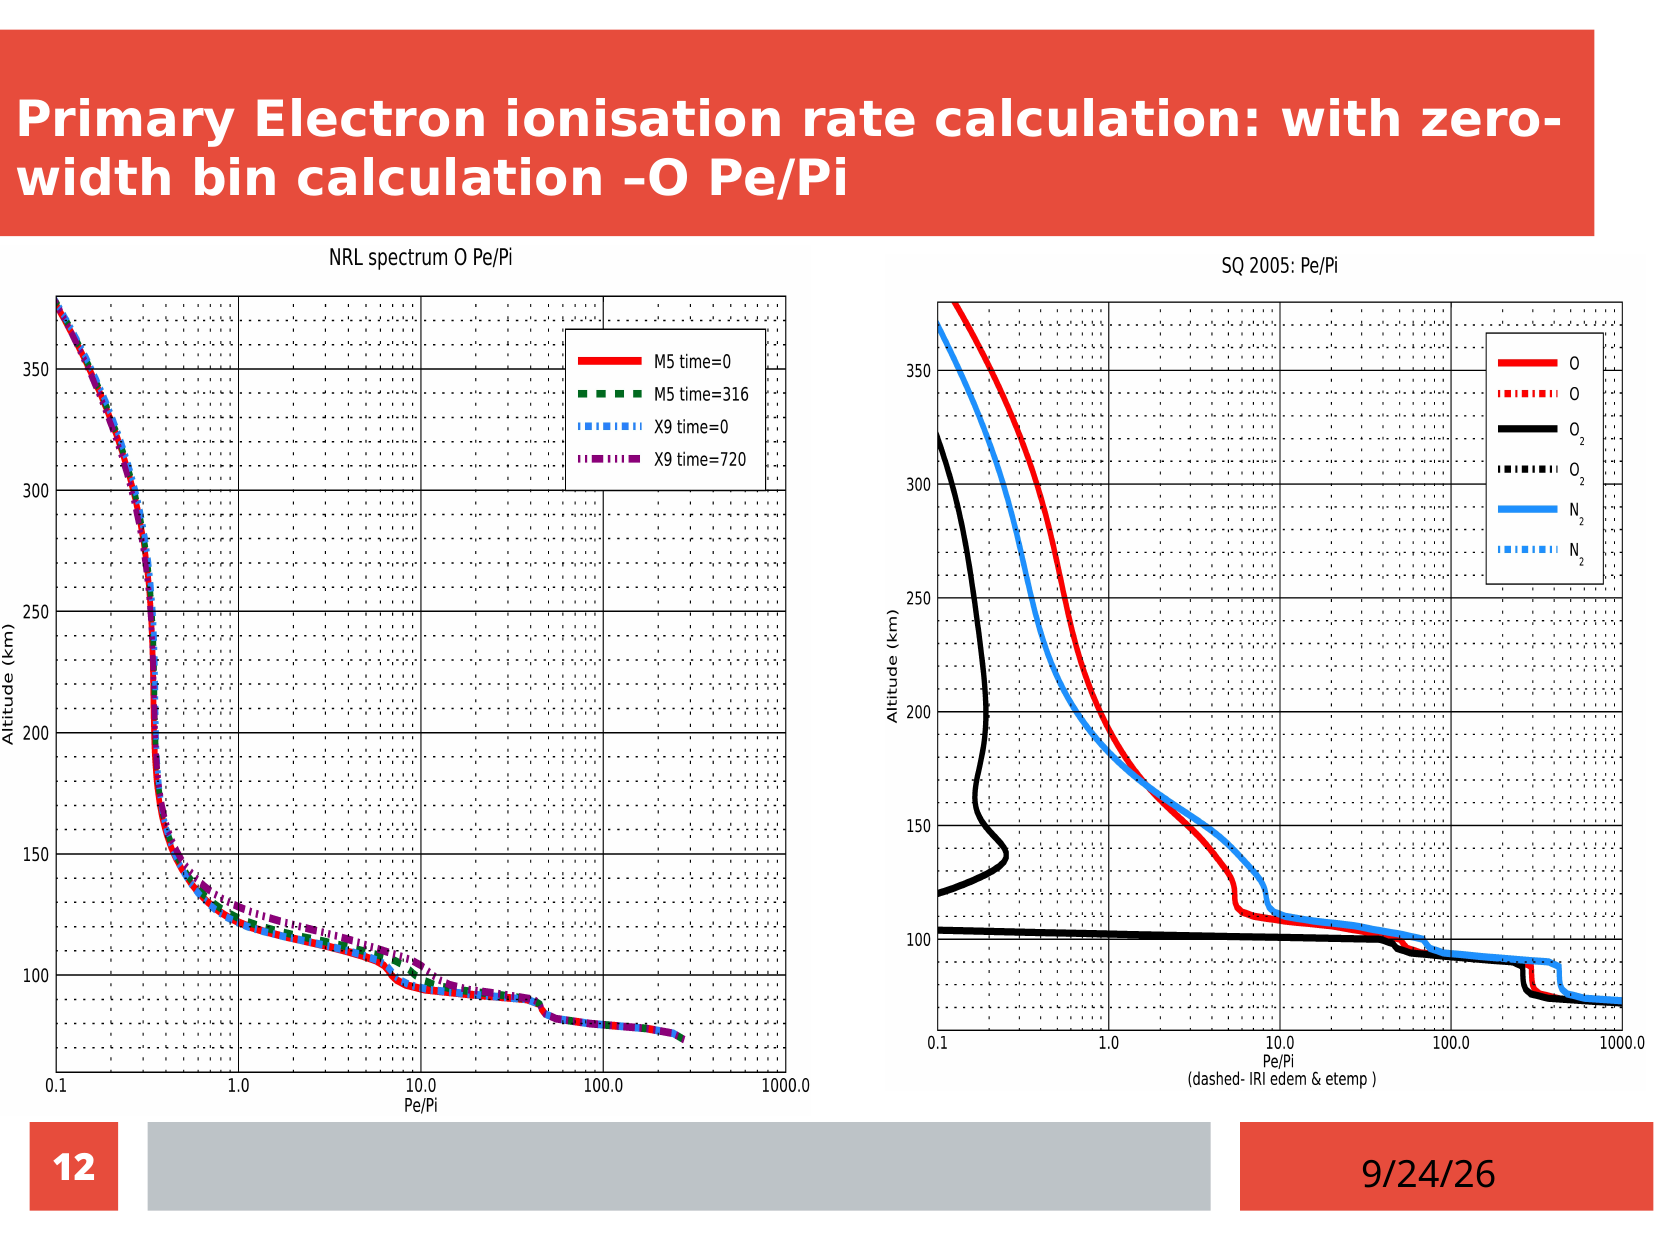

# Primary Electron ionisation rate calculation: with zero-width bin calculation –O Pe/Pi
12